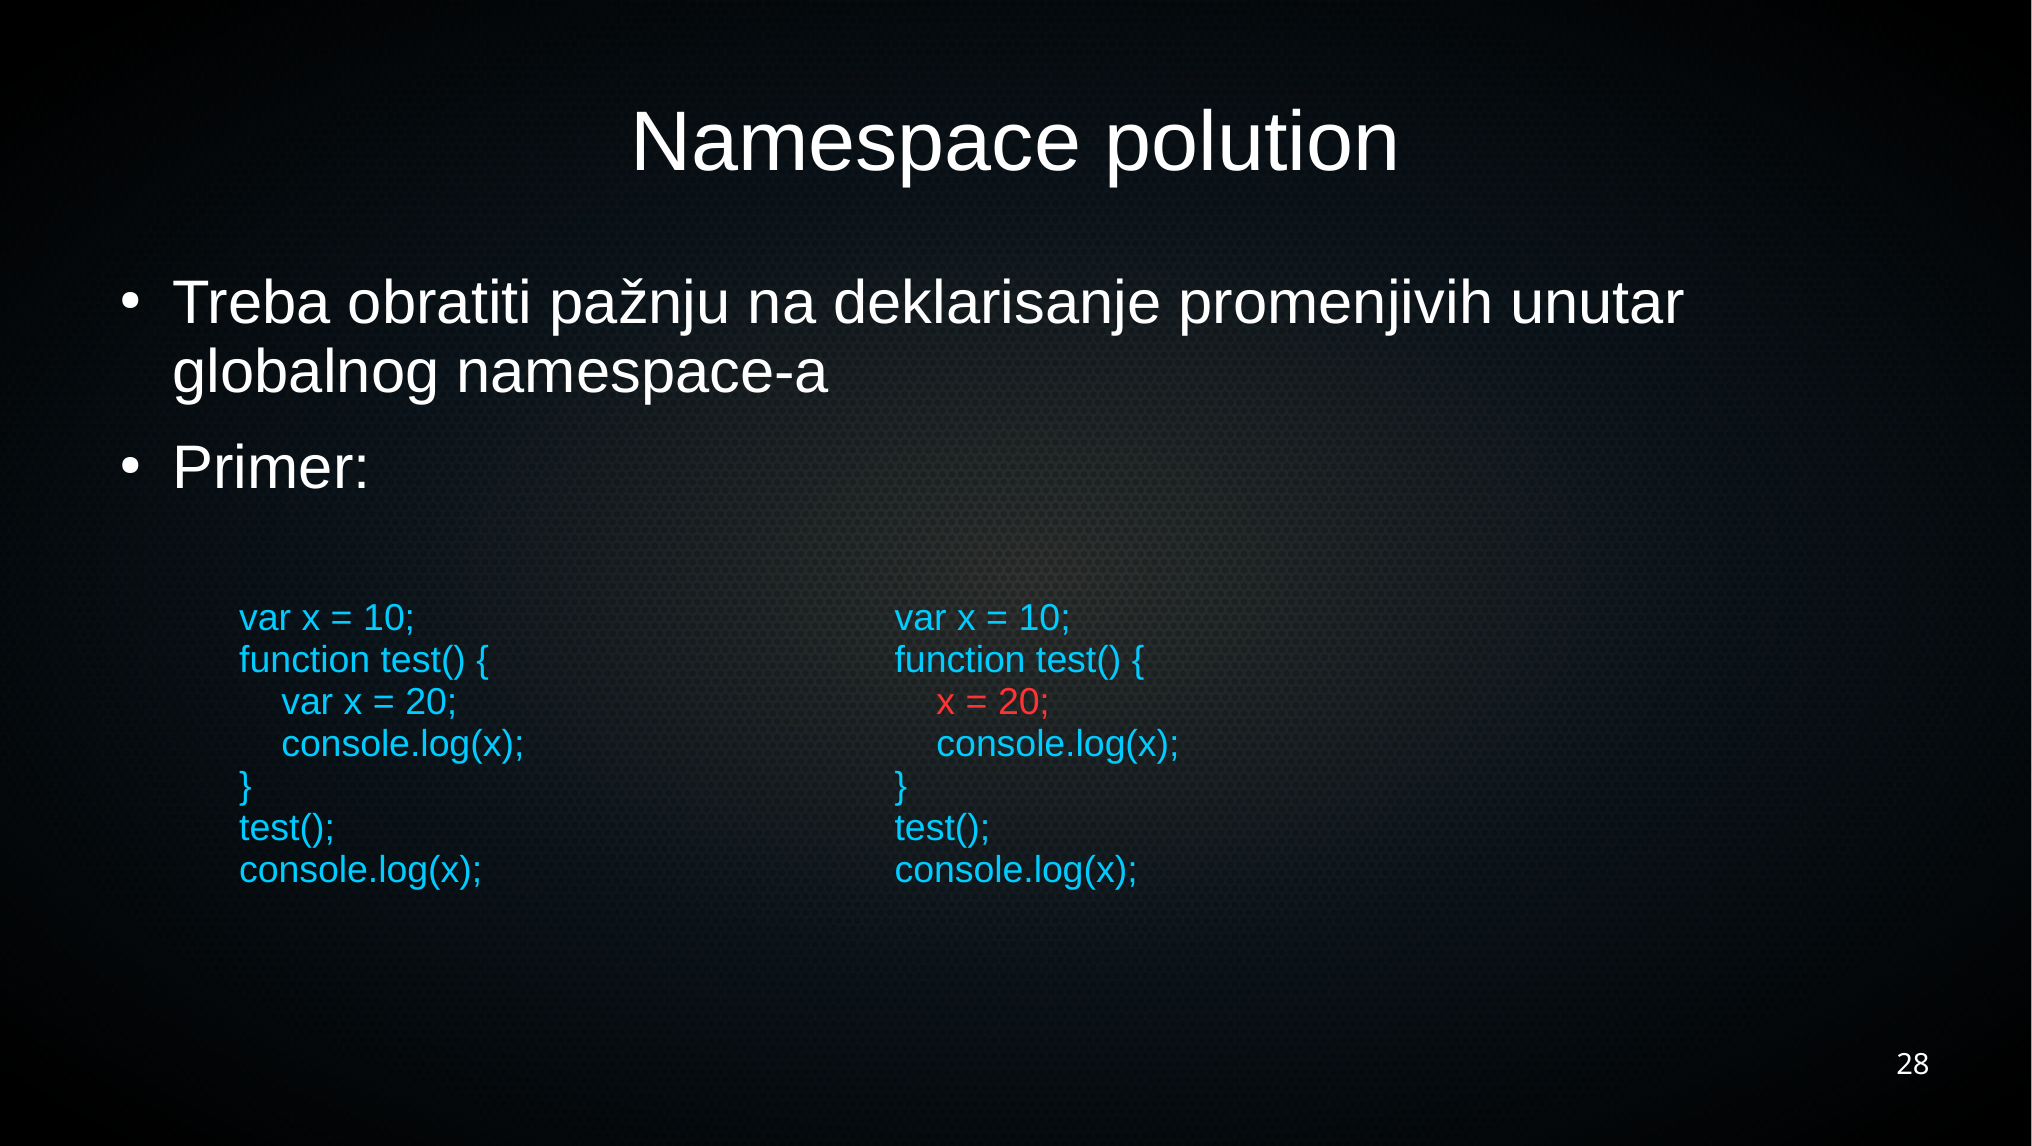

# Namespace polution
Treba obratiti pažnju na deklarisanje promenjivih unutar globalnog namespace-a
Primer:
var x = 10;
function test() {
 x = 20;
 console.log(x);
}
test();
console.log(x);
var x = 10;
function test() {
 var x = 20;
 console.log(x);
}
test();
console.log(x);
28